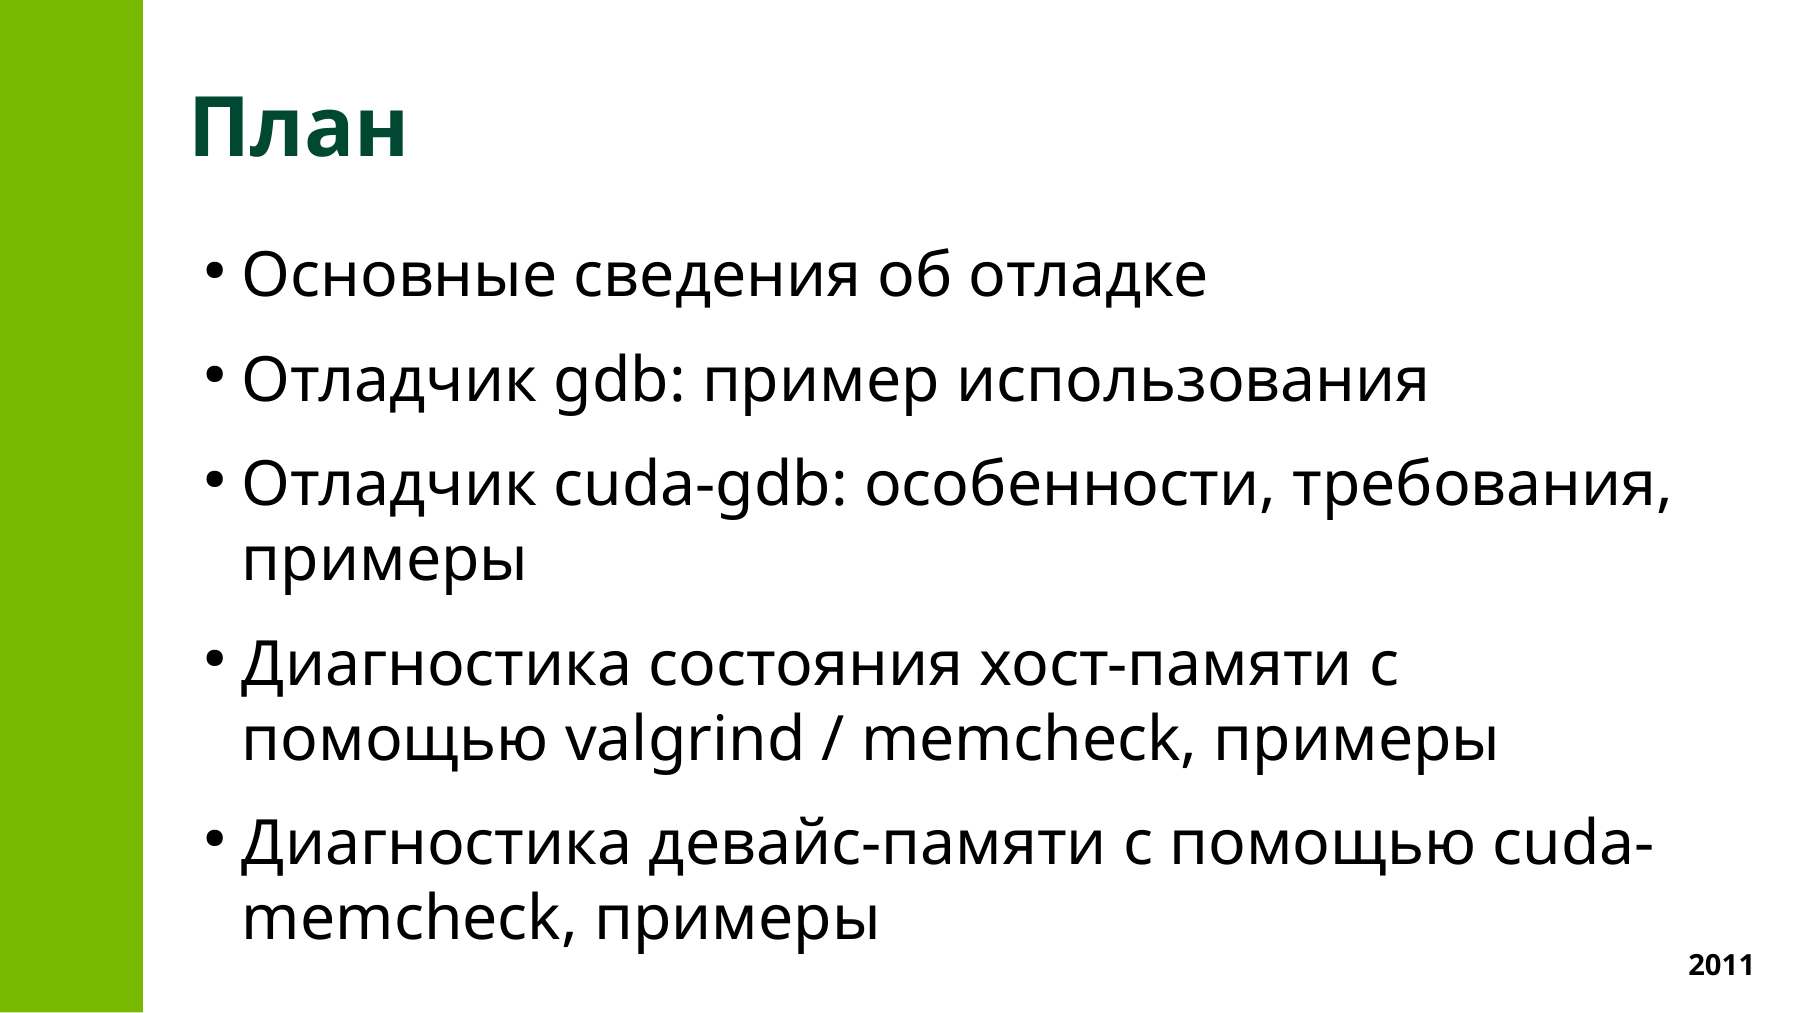

# План
Основные сведения об отладке
Отладчик gdb: пример использования
Отладчик cuda-gdb: особенности, требования, примеры
Диагностика состояния хост-памяти с помощью valgrind / memcheck, примеры
Диагностика девайс-памяти с помощью cuda-memcheck, примеры